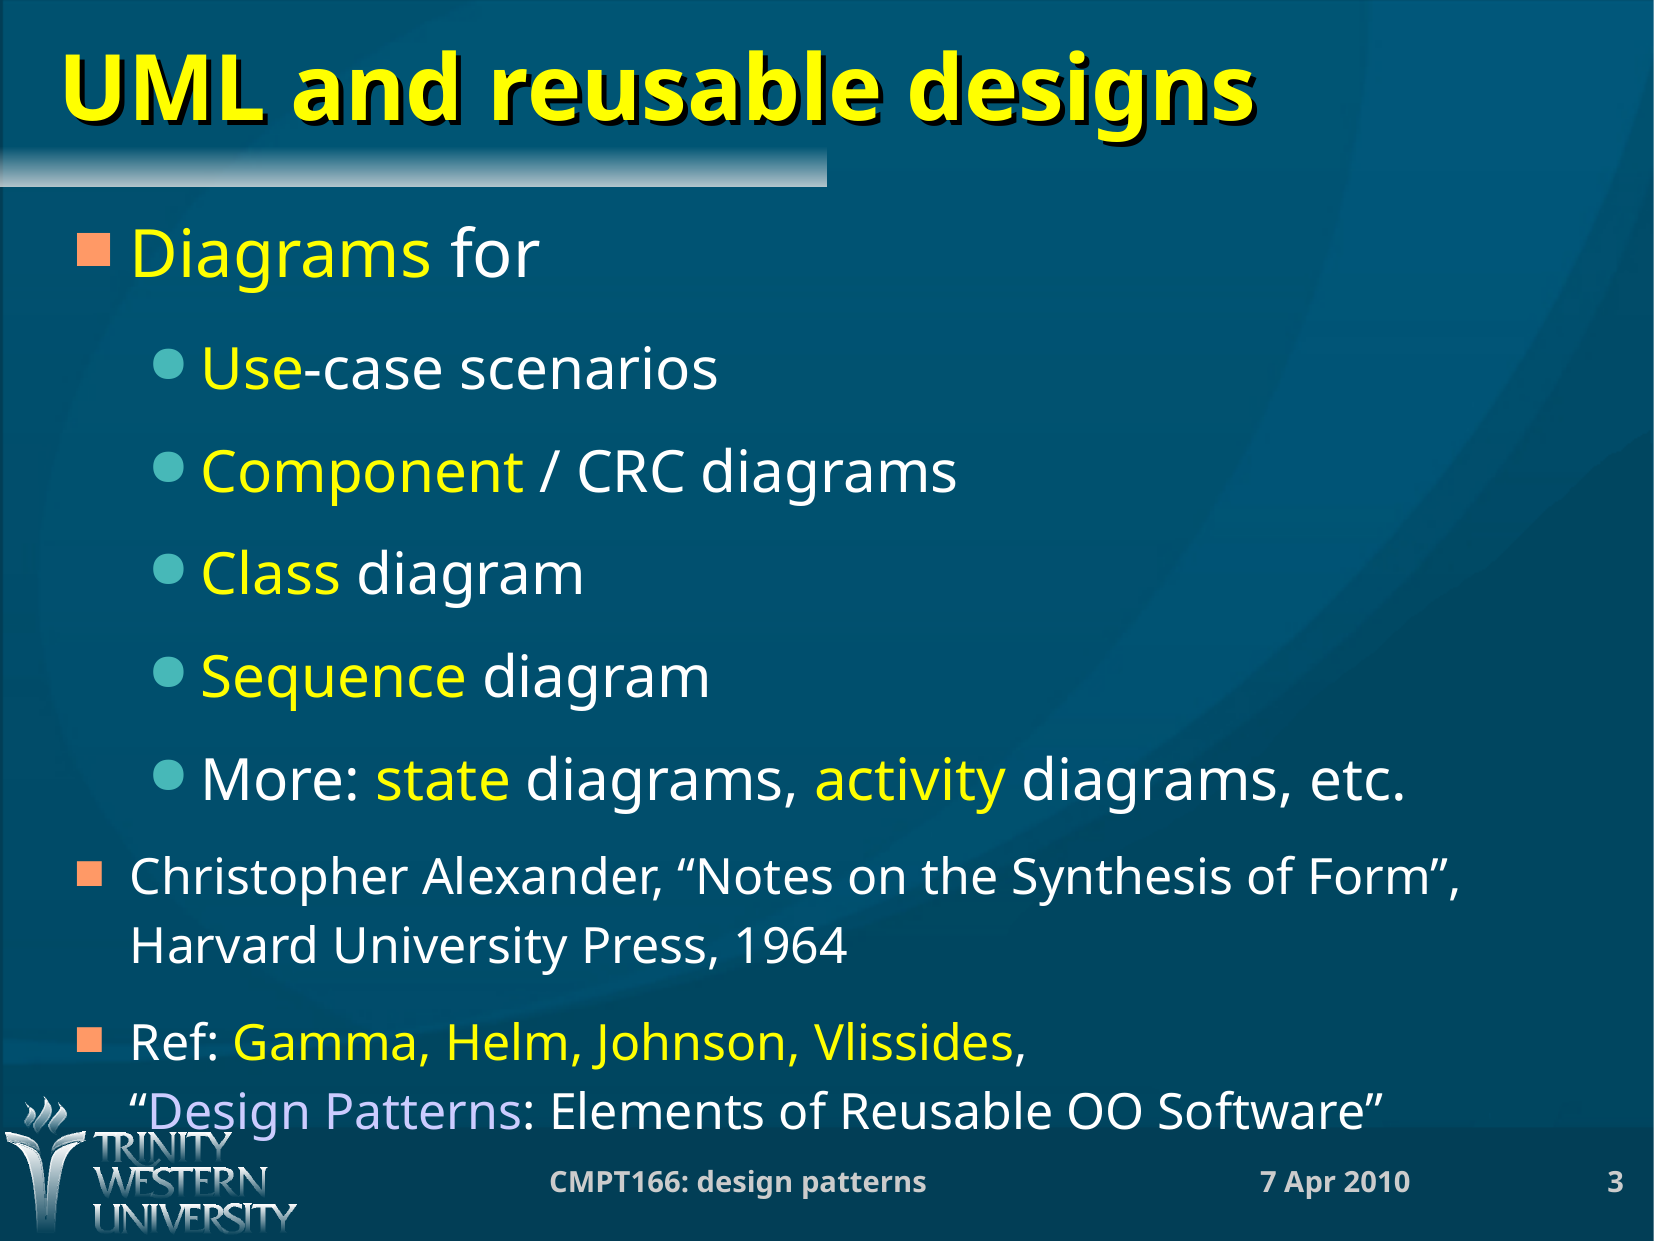

# UML and reusable designs
Diagrams for
Use-case scenarios
Component / CRC diagrams
Class diagram
Sequence diagram
More: state diagrams, activity diagrams, etc.
Christopher Alexander, “Notes on the Synthesis of Form”, Harvard University Press, 1964
Ref: Gamma, Helm, Johnson, Vlissides,
“Design Patterns: Elements of Reusable OO Software”
CMPT166: design patterns
7 Apr 2010
3